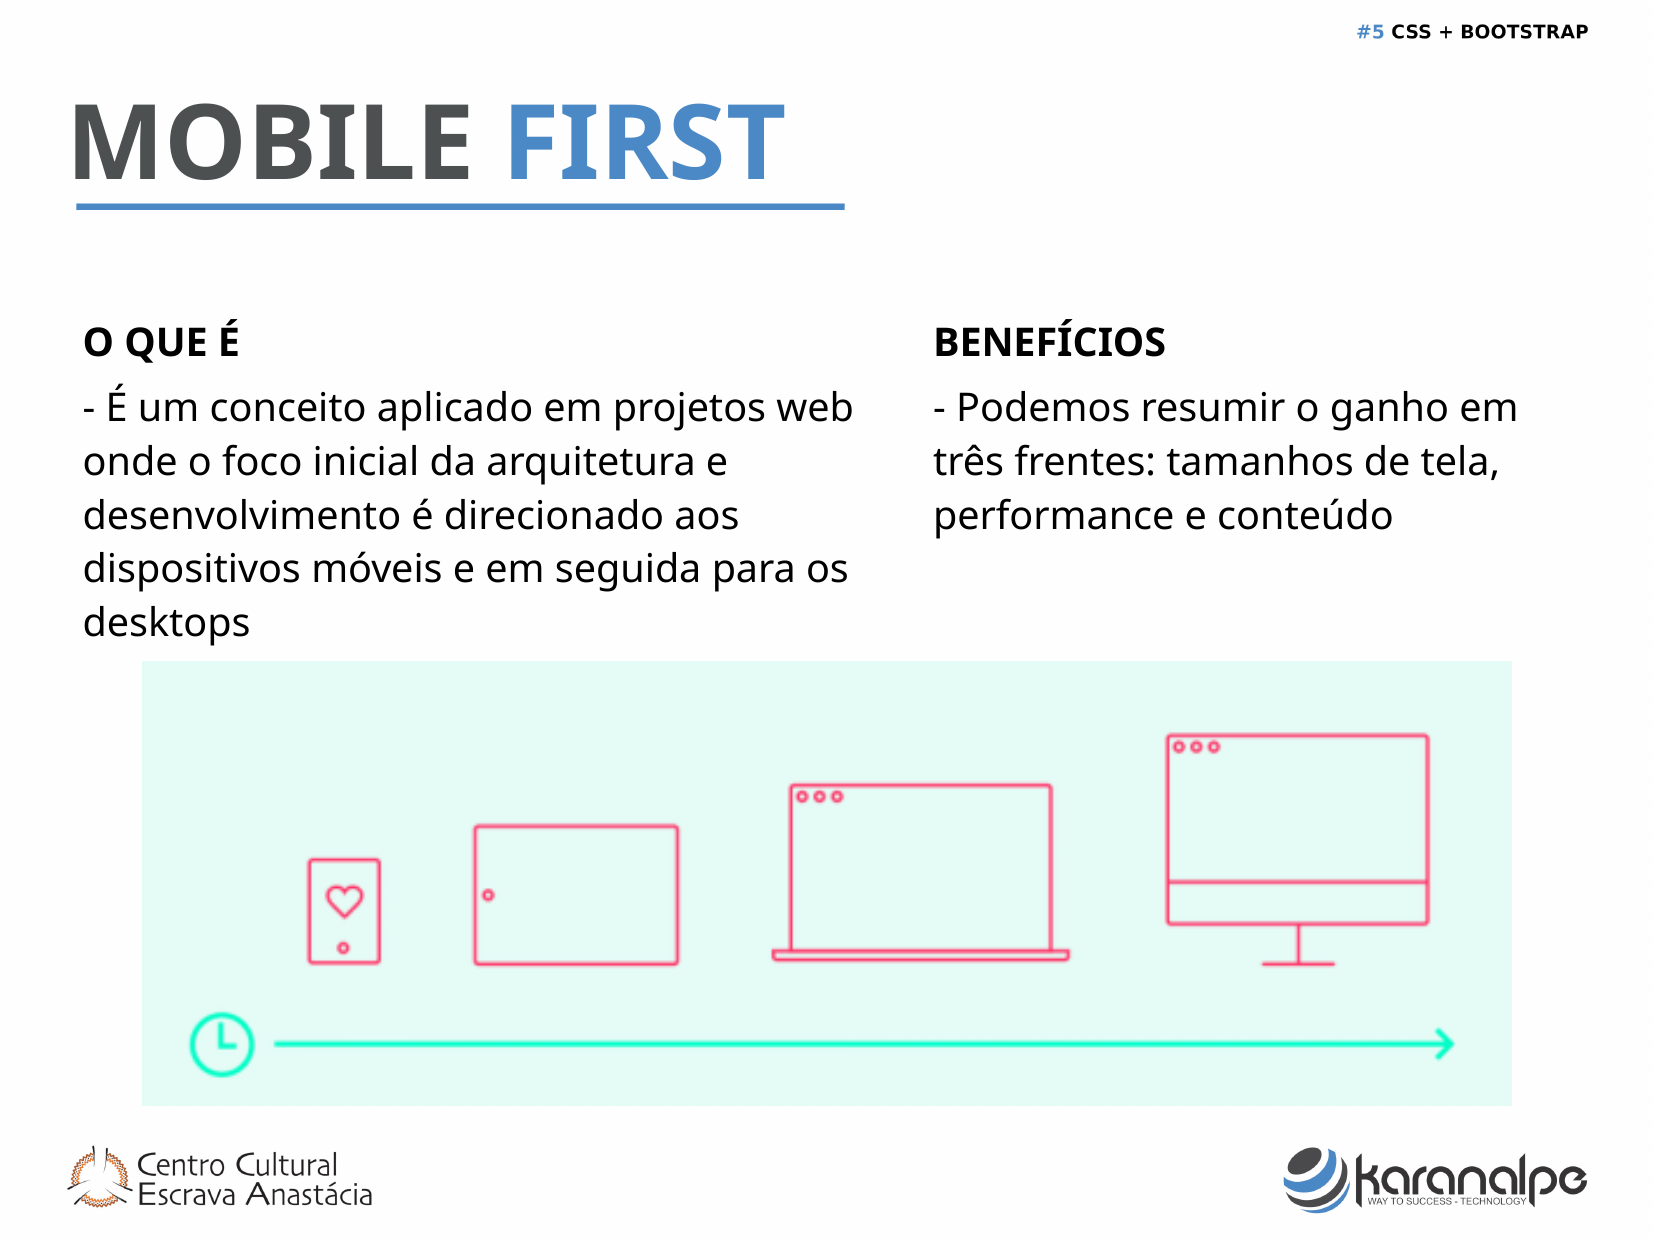

MOBILE FIRST
# O QUE É
- É um conceito aplicado em projetos web onde o foco inicial da arquitetura e desenvolvimento é direcionado aos dispositivos móveis e em seguida para os desktops
BENEFÍCIOS
- Podemos resumir o ganho em três frentes: tamanhos de tela, performance e conteúdo